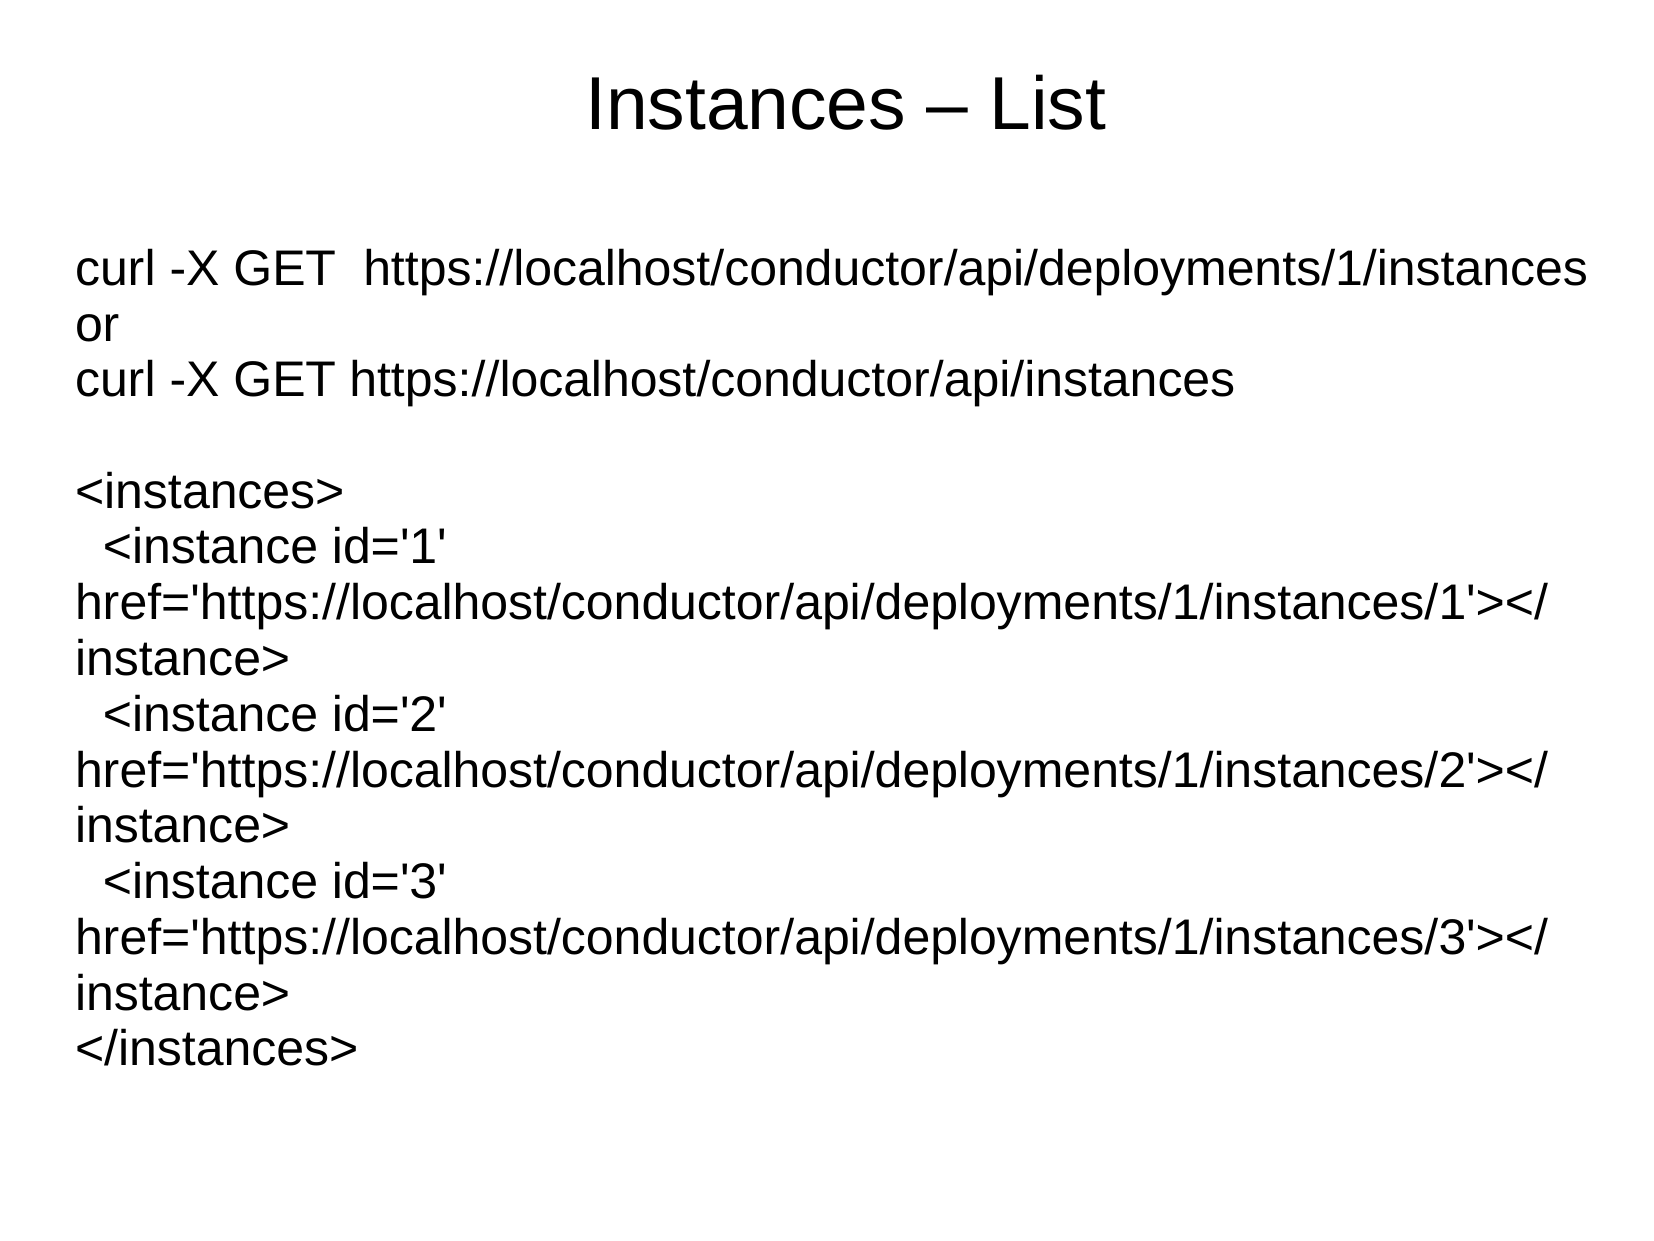

# Instances – List
curl -X GET https://localhost/conductor/api/deployments/1/instances
or
curl -X GET https://localhost/conductor/api/instances
<instances>
 <instance id='1' href='https://localhost/conductor/api/deployments/1/instances/1'></instance>
 <instance id='2' href='https://localhost/conductor/api/deployments/1/instances/2'></instance>
 <instance id='3' href='https://localhost/conductor/api/deployments/1/instances/3'></instance>
</instances>